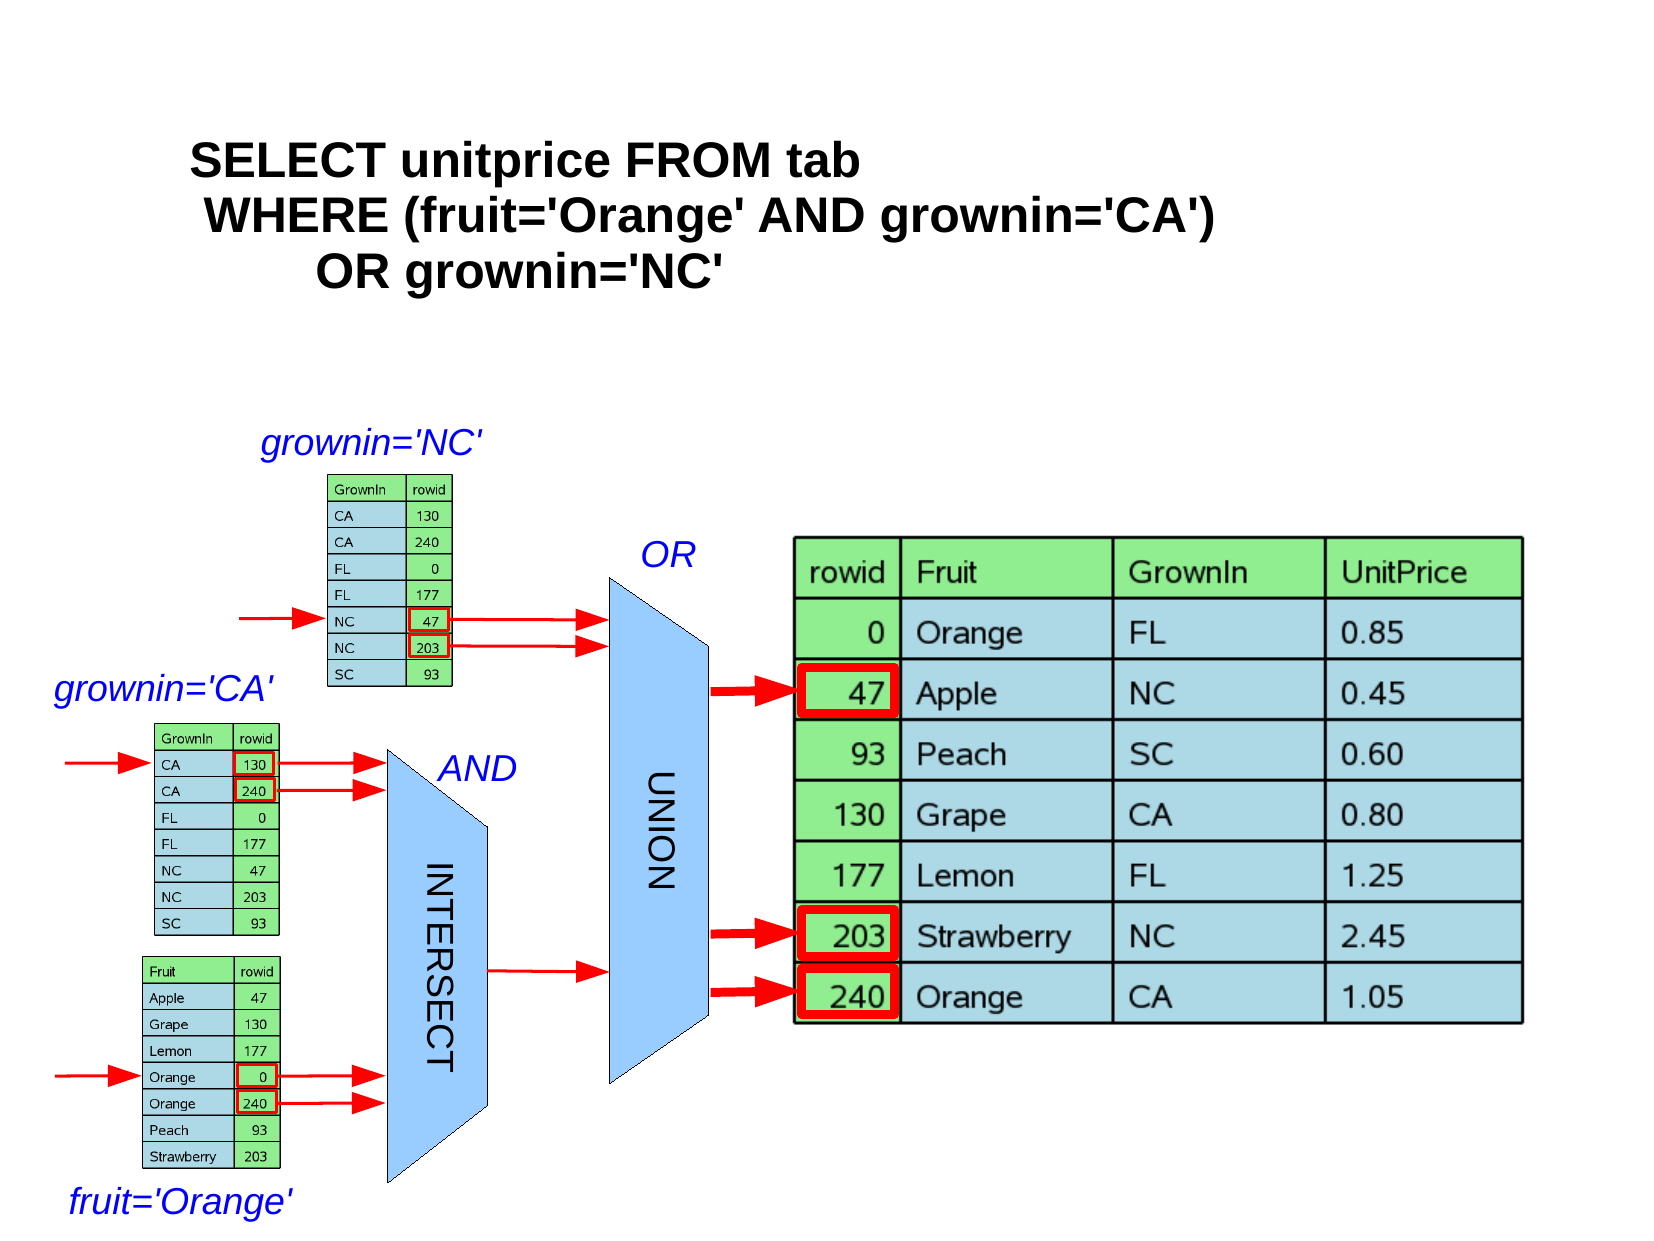

SELECT unitprice FROM tab
 WHERE (fruit='Orange' AND grownin='CA')
 OR grownin='NC'
grownin='NC'
OR
grownin='CA'
AND
UNION
INTERSECT
fruit='Orange'